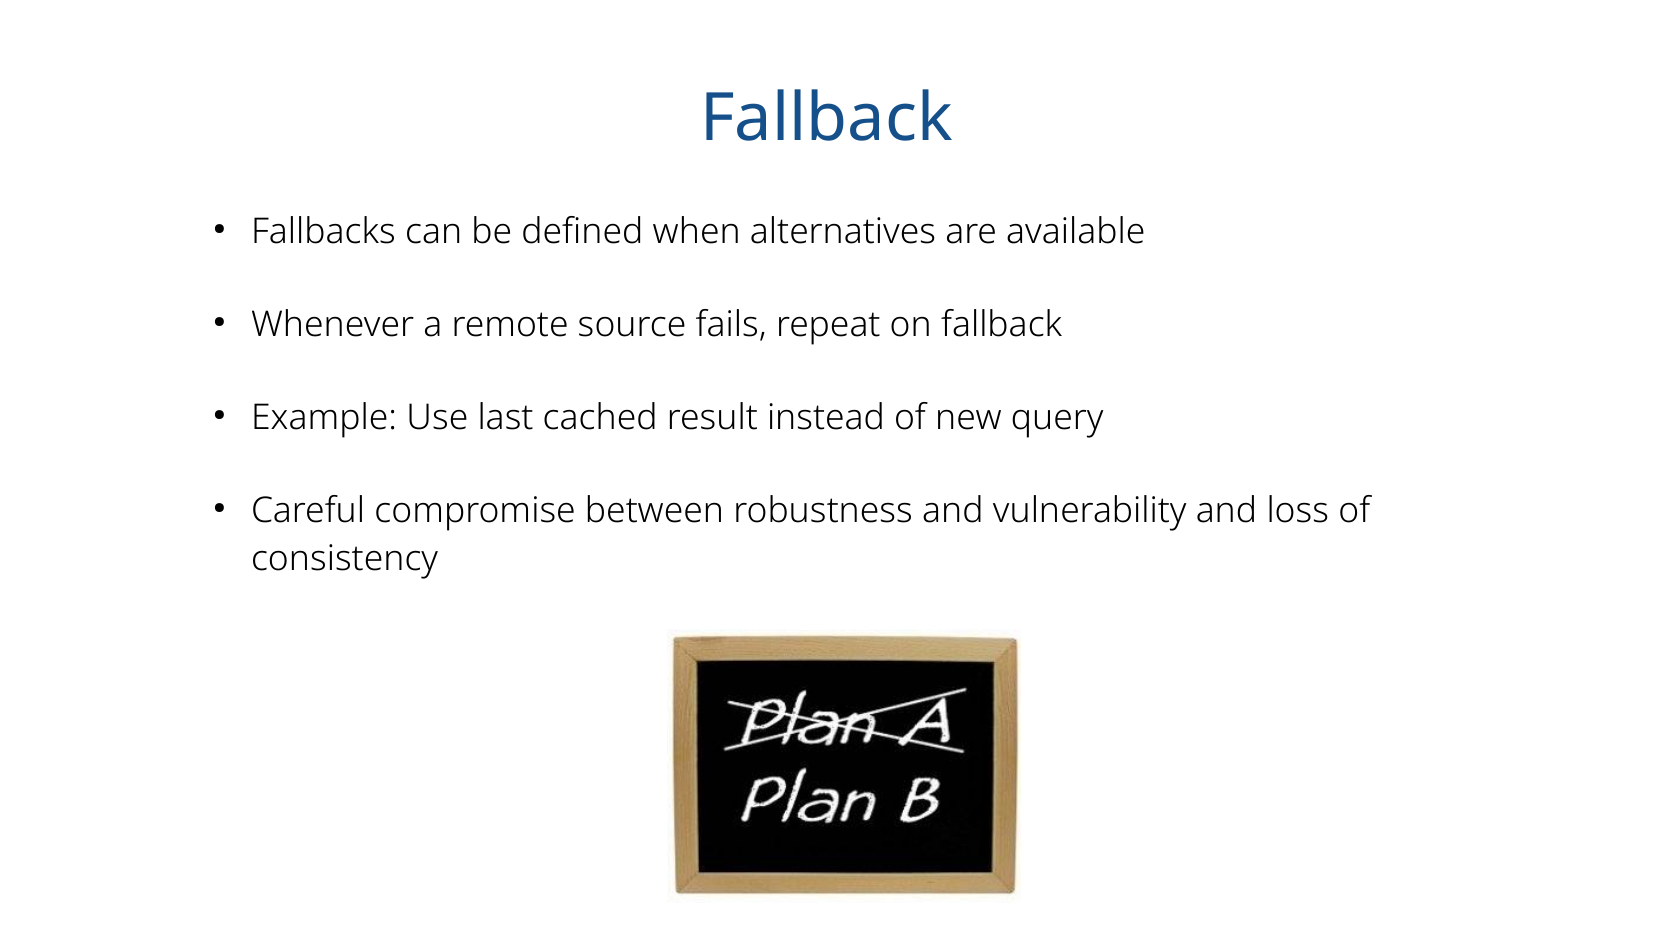

# Fallback
Fallbacks can be defined when alternatives are available
Whenever a remote source fails, repeat on fallback
Example: Use last cached result instead of new query
Careful compromise between robustness and vulnerability and loss of consistency